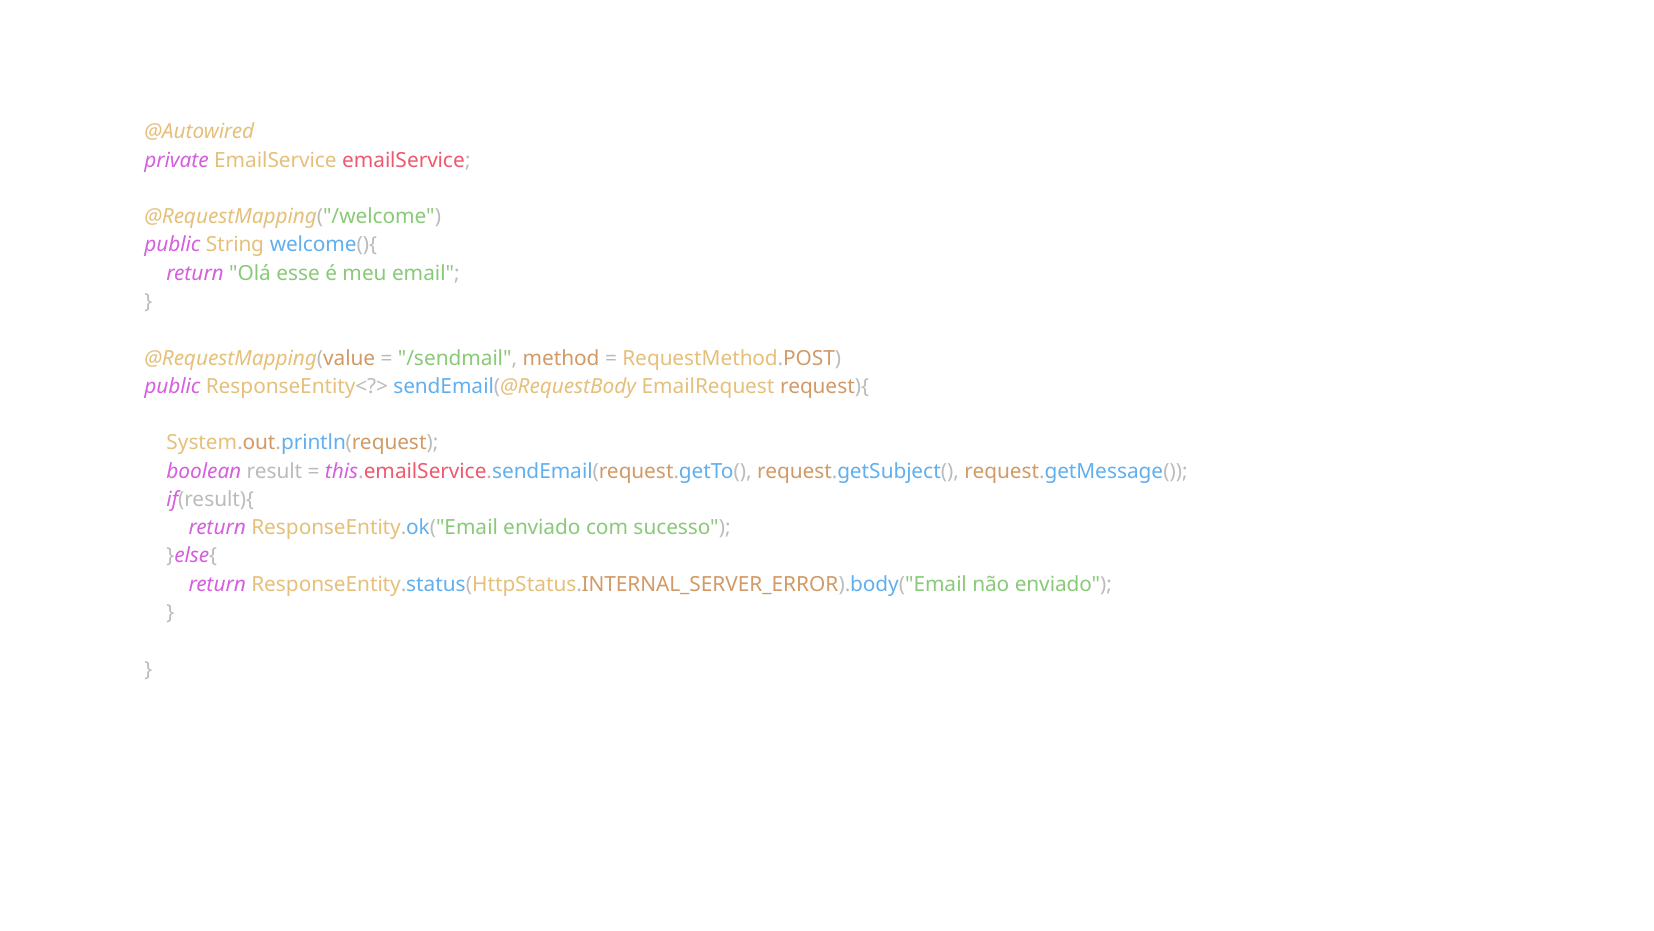

#
@Autowired
private EmailService emailService;
@RequestMapping("/welcome")
public String welcome(){
 return "Olá esse é meu email";
}
@RequestMapping(value = "/sendmail", method = RequestMethod.POST)
public ResponseEntity<?> sendEmail(@RequestBody EmailRequest request){
 System.out.println(request);
 boolean result = this.emailService.sendEmail(request.getTo(), request.getSubject(), request.getMessage());
 if(result){
 return ResponseEntity.ok("Email enviado com sucesso");
 }else{
 return ResponseEntity.status(HttpStatus.INTERNAL_SERVER_ERROR).body("Email não enviado");
 }
}